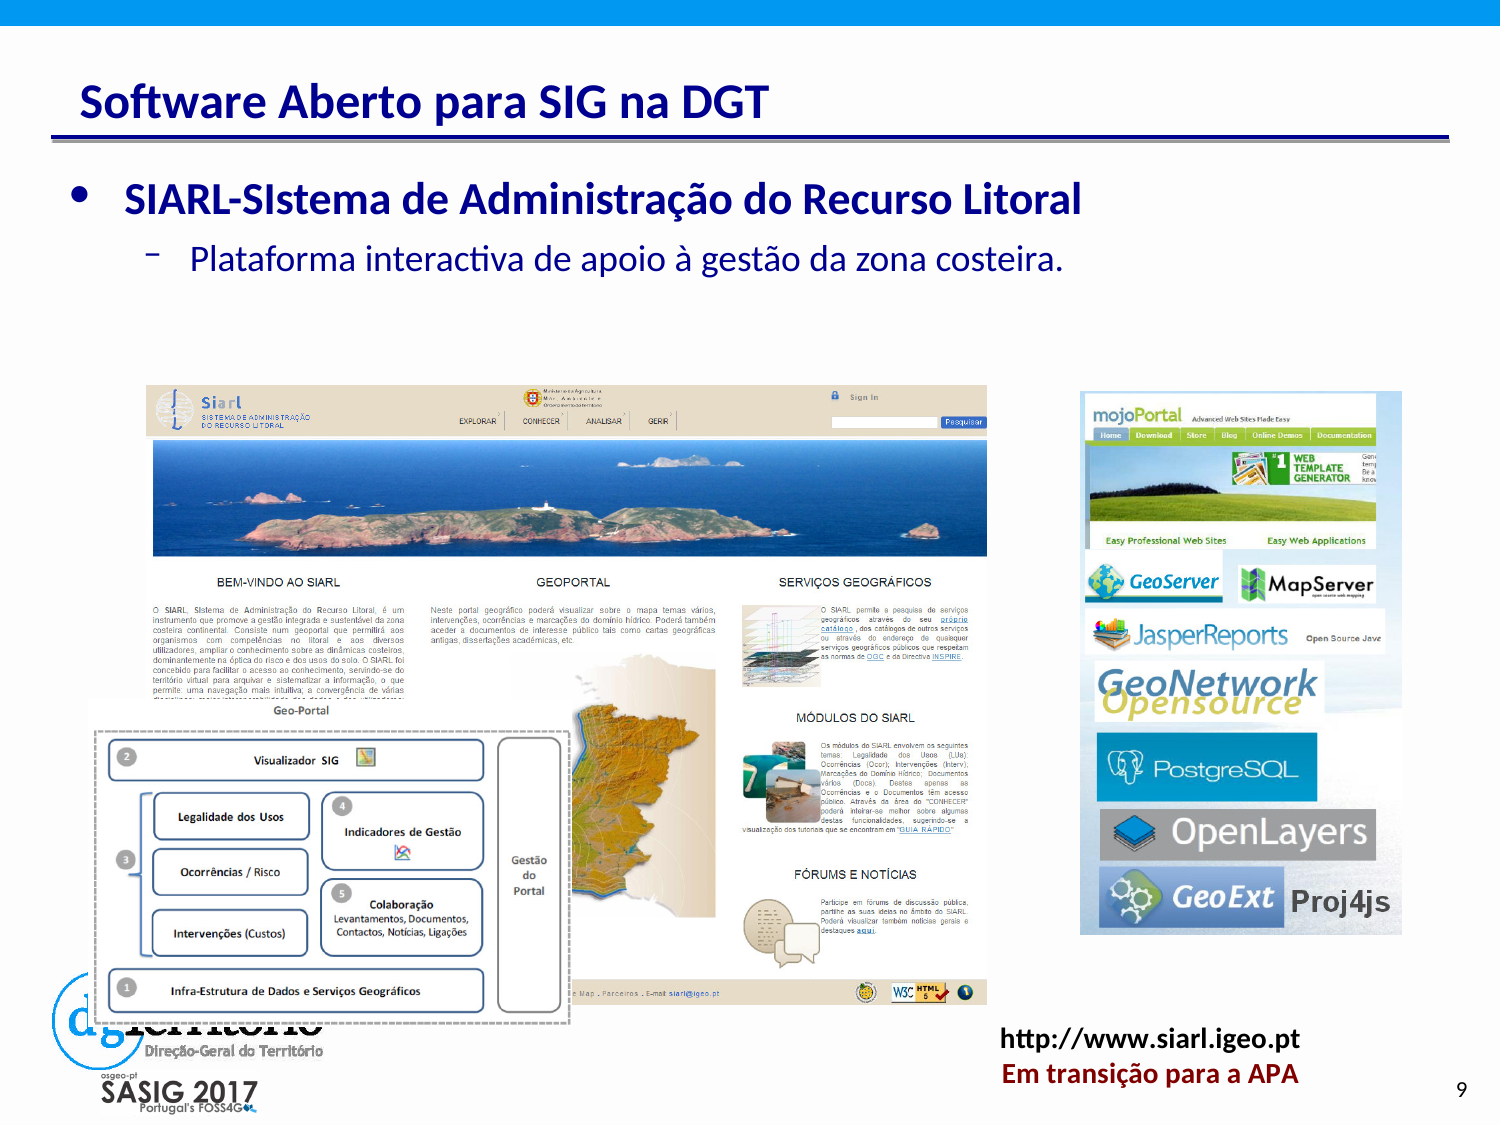

Software Aberto para SIG na DGT
# SIARL-SIstema de Administração do Recurso Litoral
Plataforma interactiva de apoio à gestão da zona costeira.
http://www.siarl.igeo.pt
Em transição para a APA